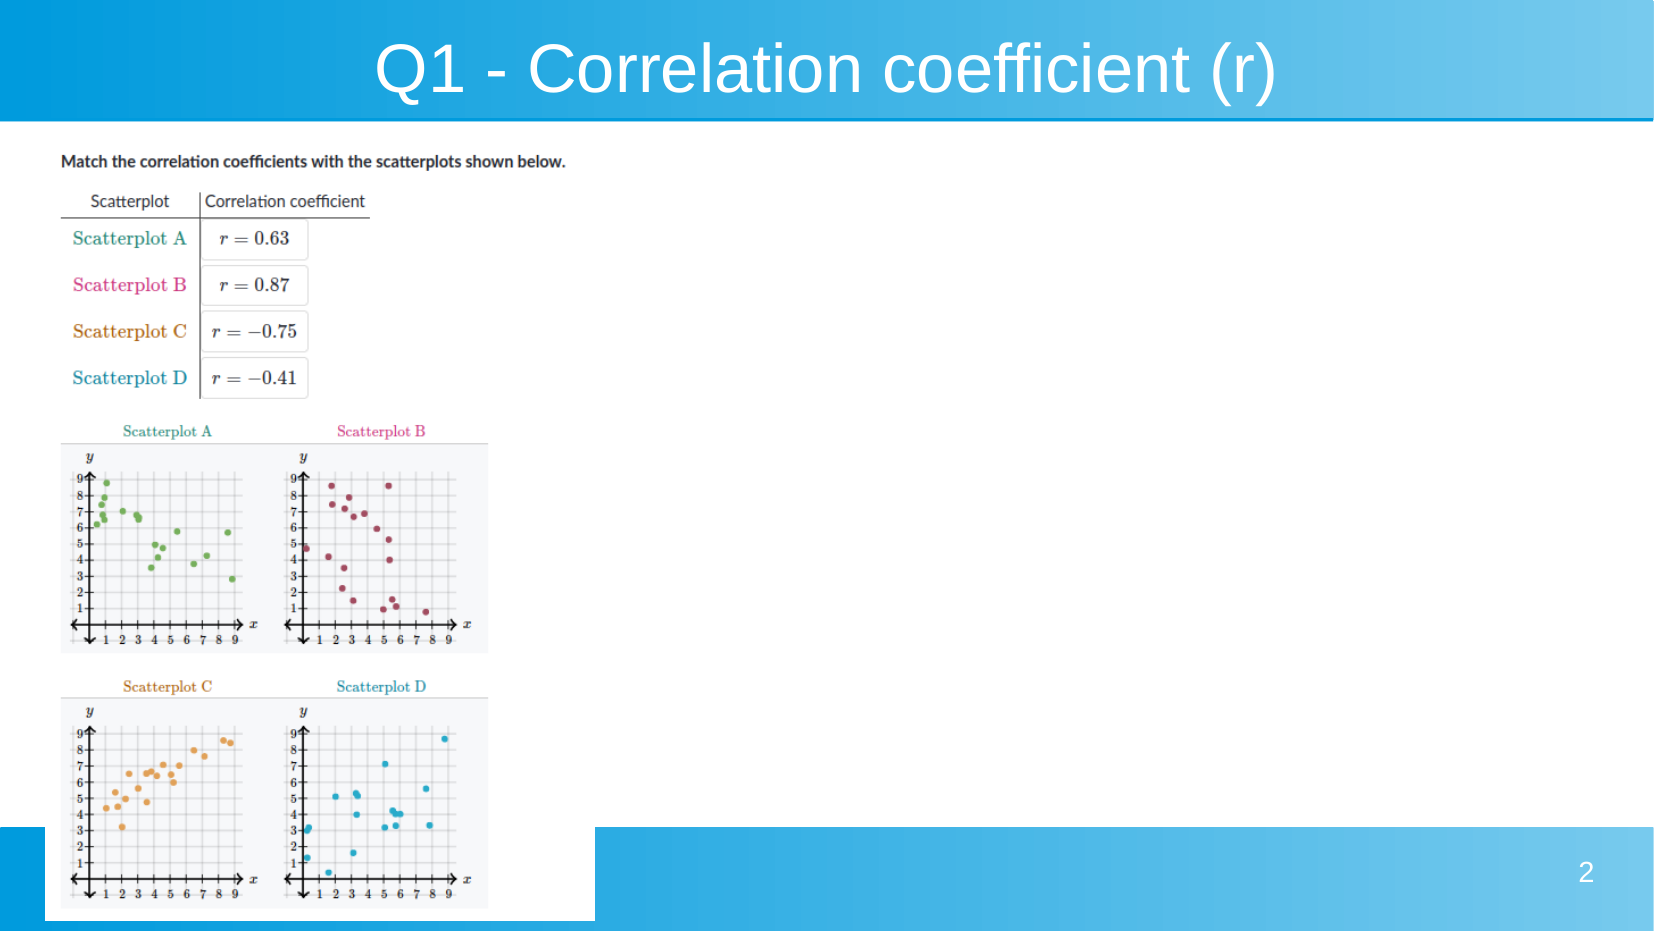

# Q1 - Correlation coefficient (r)
2